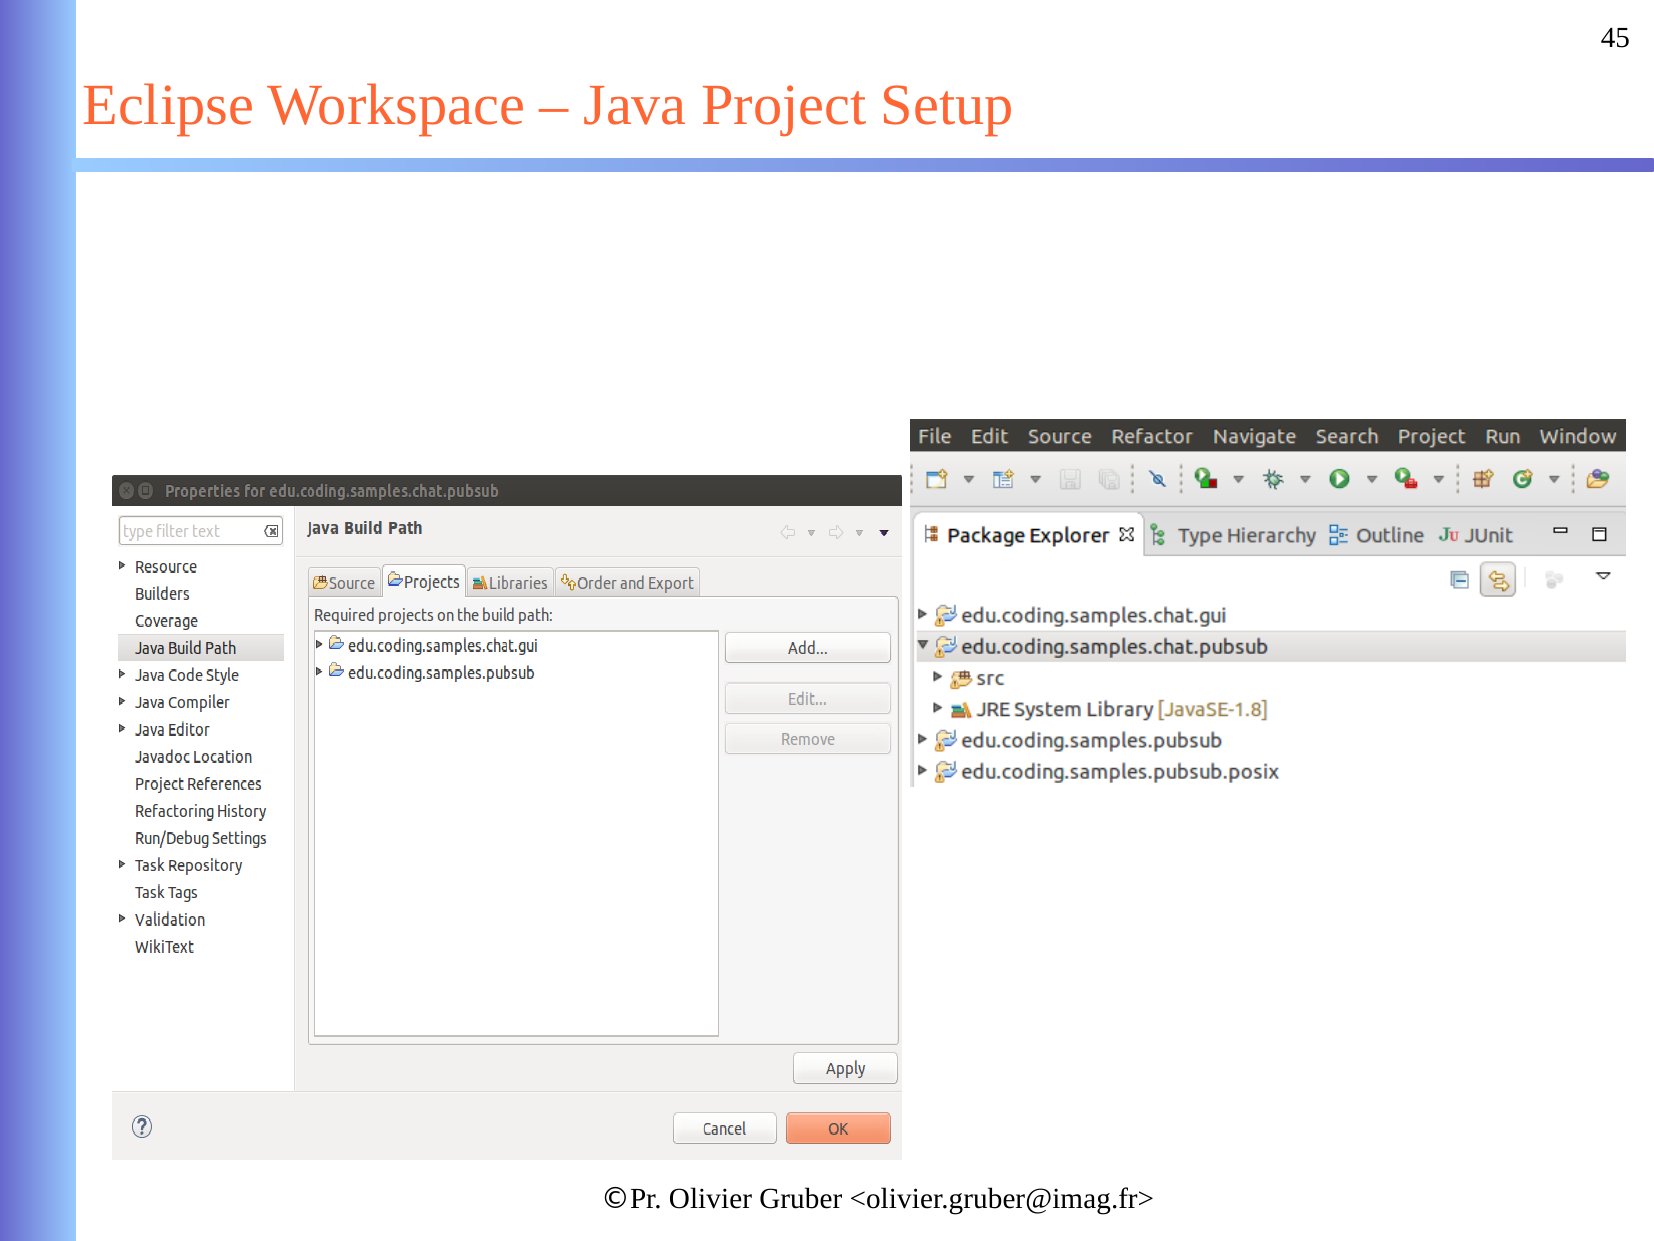

45
# Eclipse Workspace – Java Project Setup